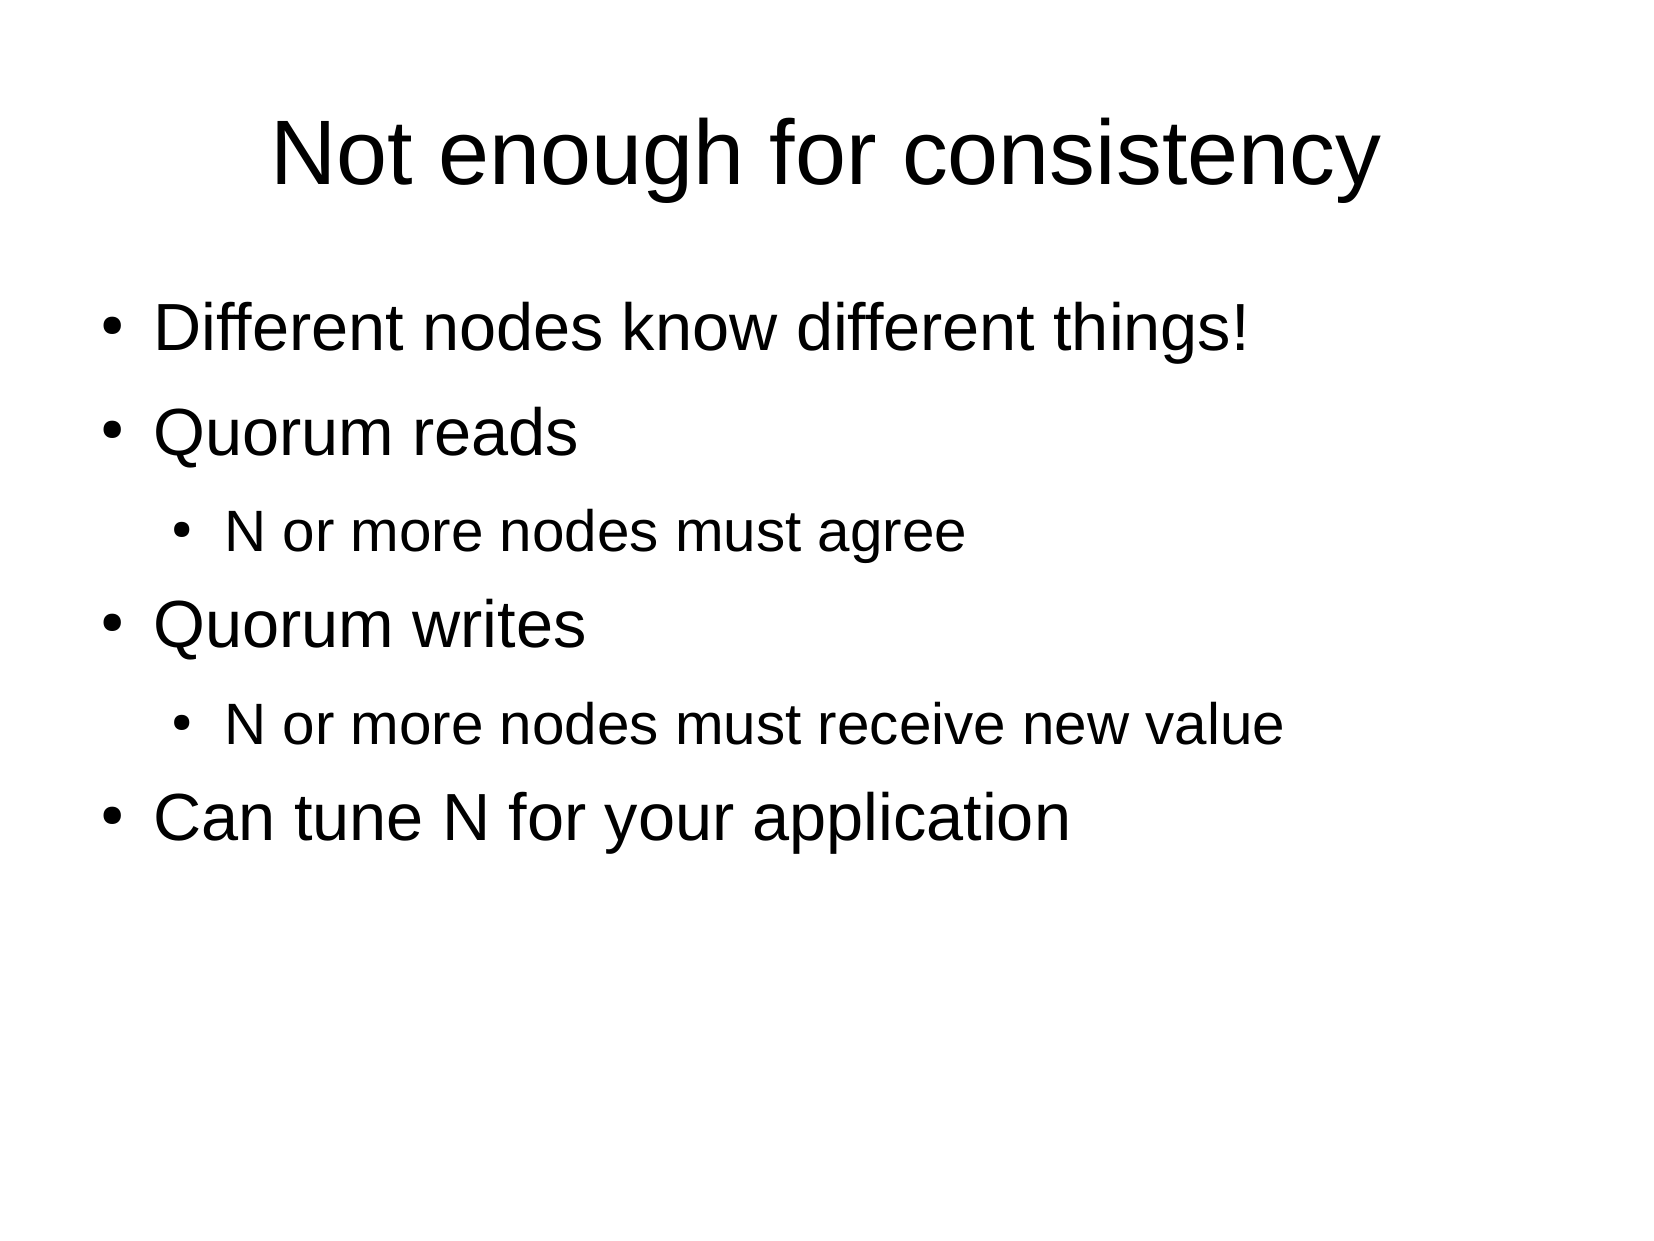

# Not enough for consistency
Different nodes know different things!
Quorum reads
N or more nodes must agree
Quorum writes
N or more nodes must receive new value
Can tune N for your application